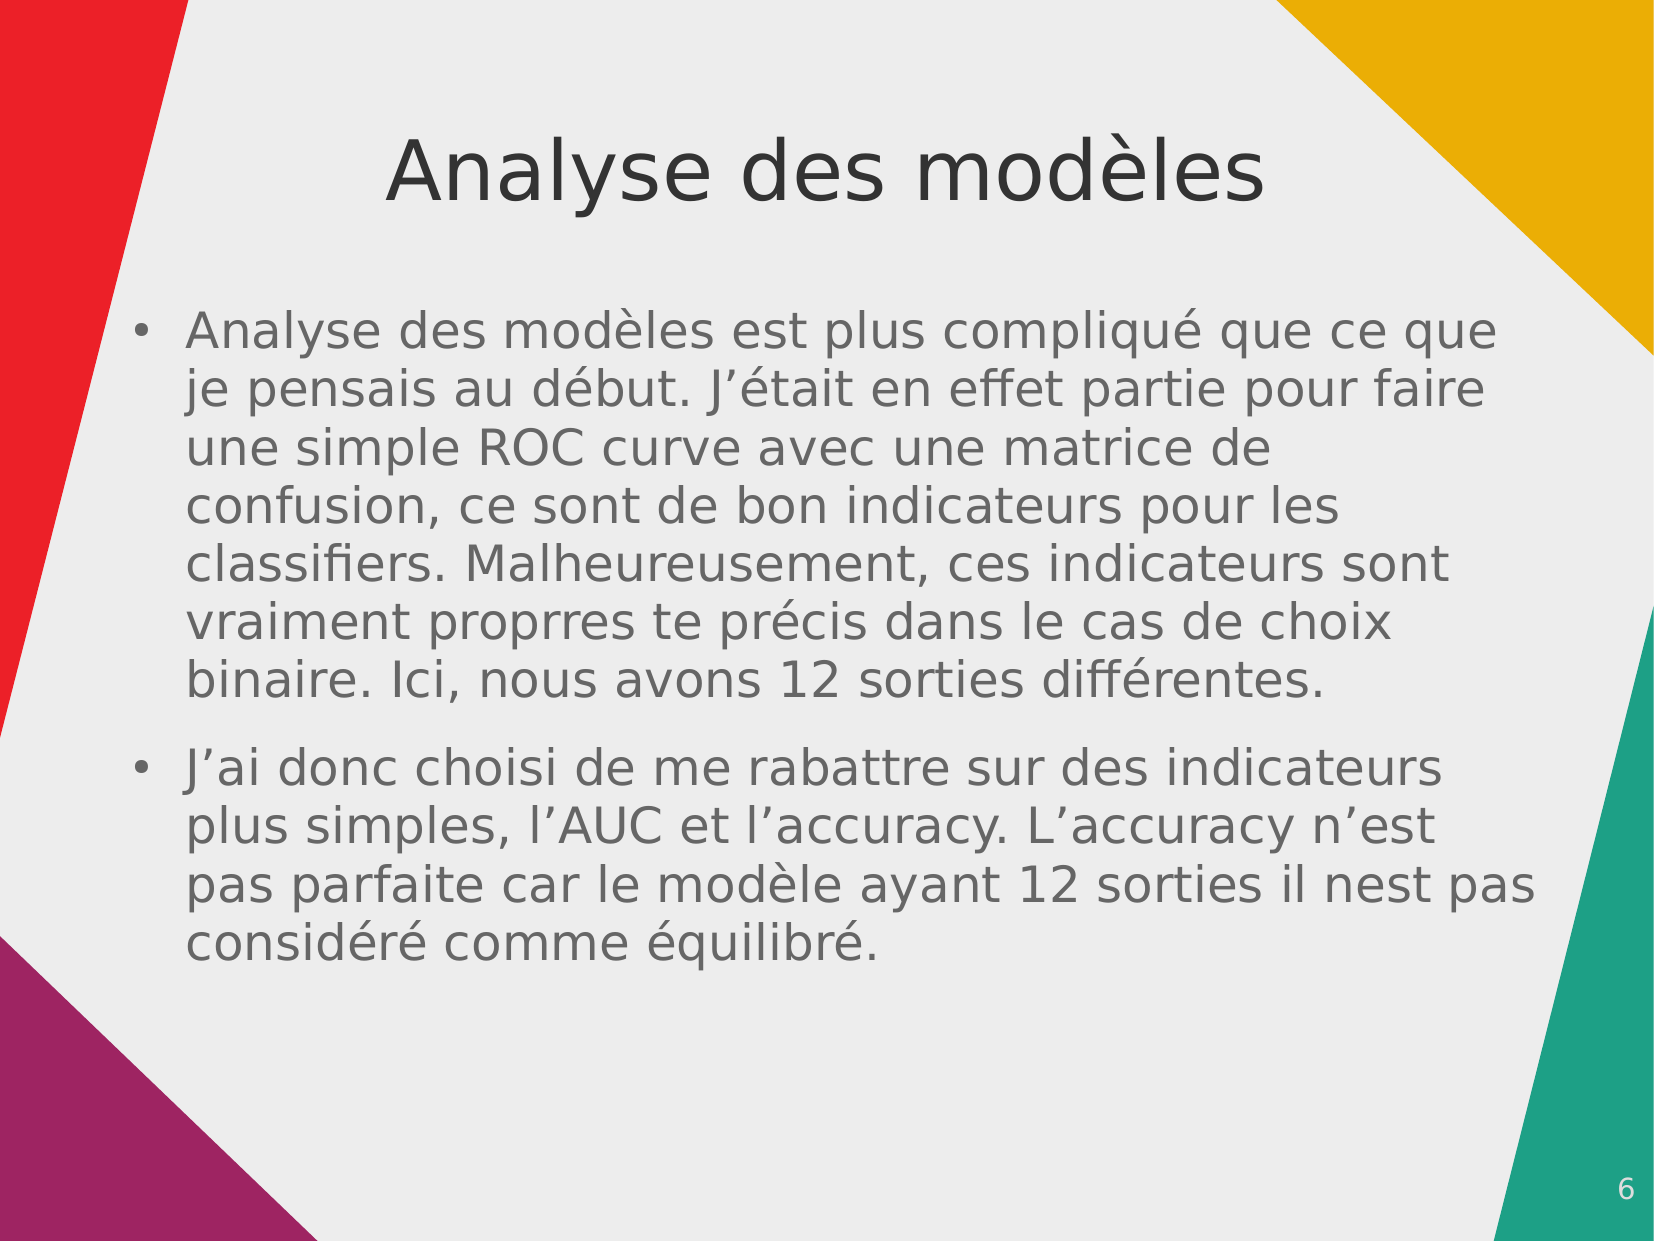

# Analyse des modèles
Analyse des modèles est plus compliqué que ce que je pensais au début. J’était en effet partie pour faire une simple ROC curve avec une matrice de confusion, ce sont de bon indicateurs pour les classifiers. Malheureusement, ces indicateurs sont vraiment proprres te précis dans le cas de choix binaire. Ici, nous avons 12 sorties différentes.
J’ai donc choisi de me rabattre sur des indicateurs plus simples, l’AUC et l’accuracy. L’accuracy n’est pas parfaite car le modèle ayant 12 sorties il nest pas considéré comme équilibré.
6